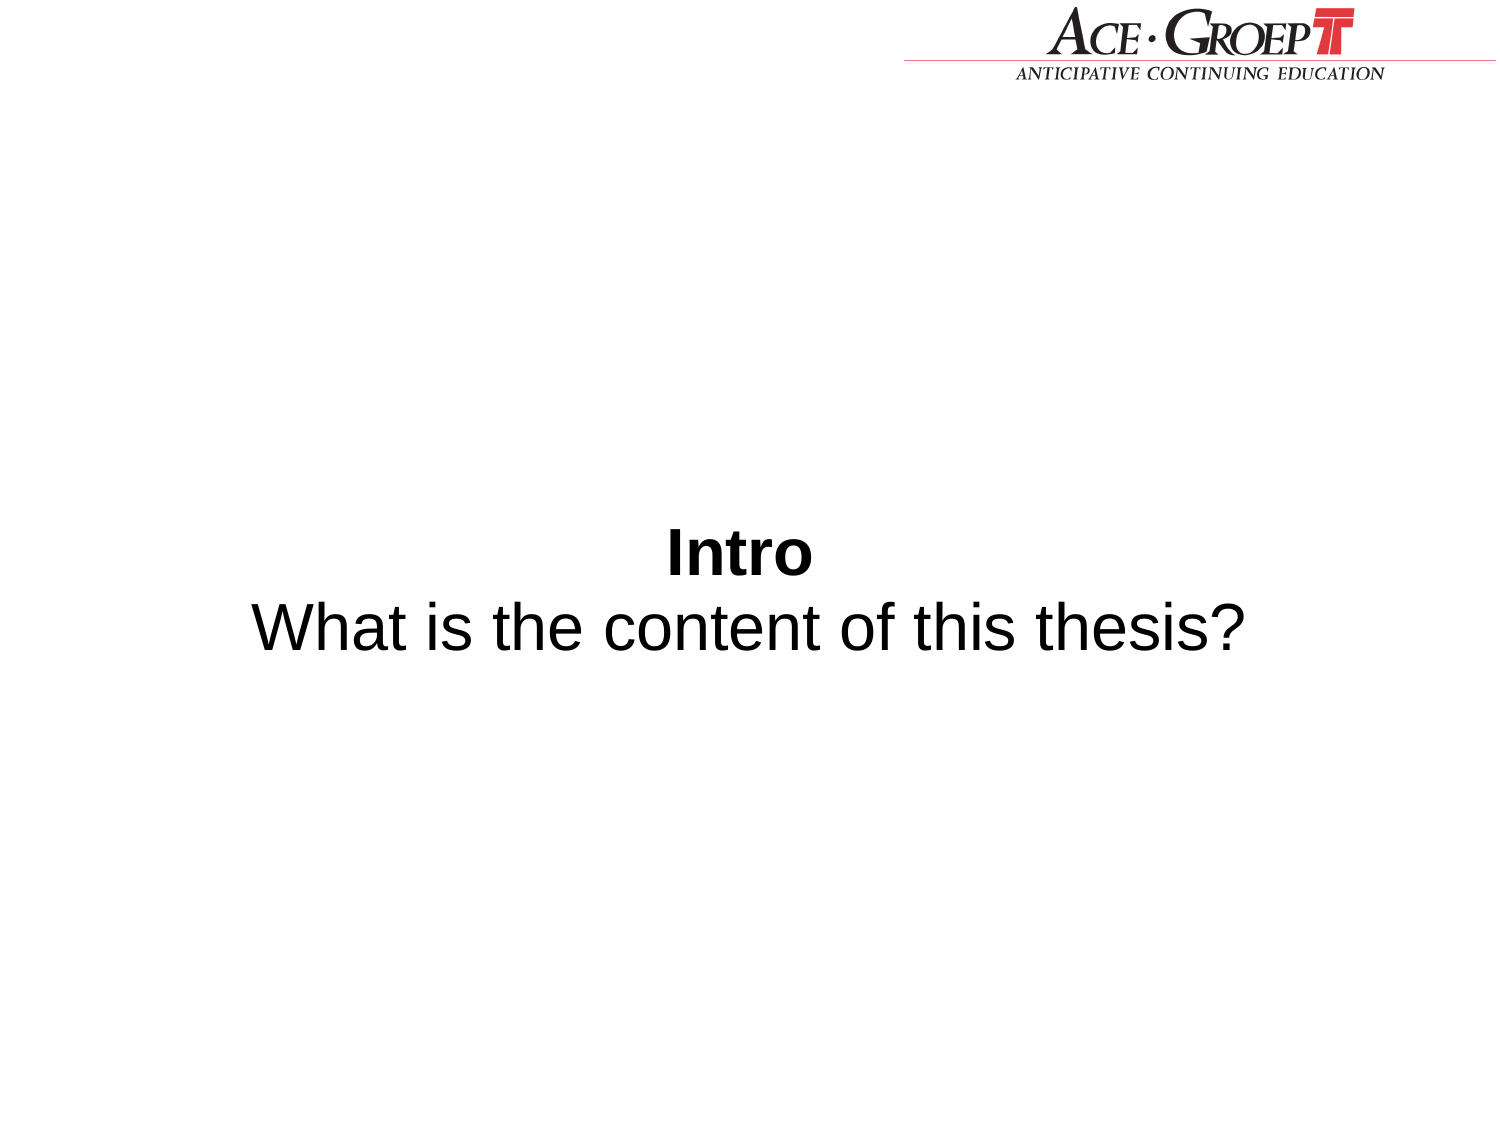

#
Intro
What is the content of this thesis?